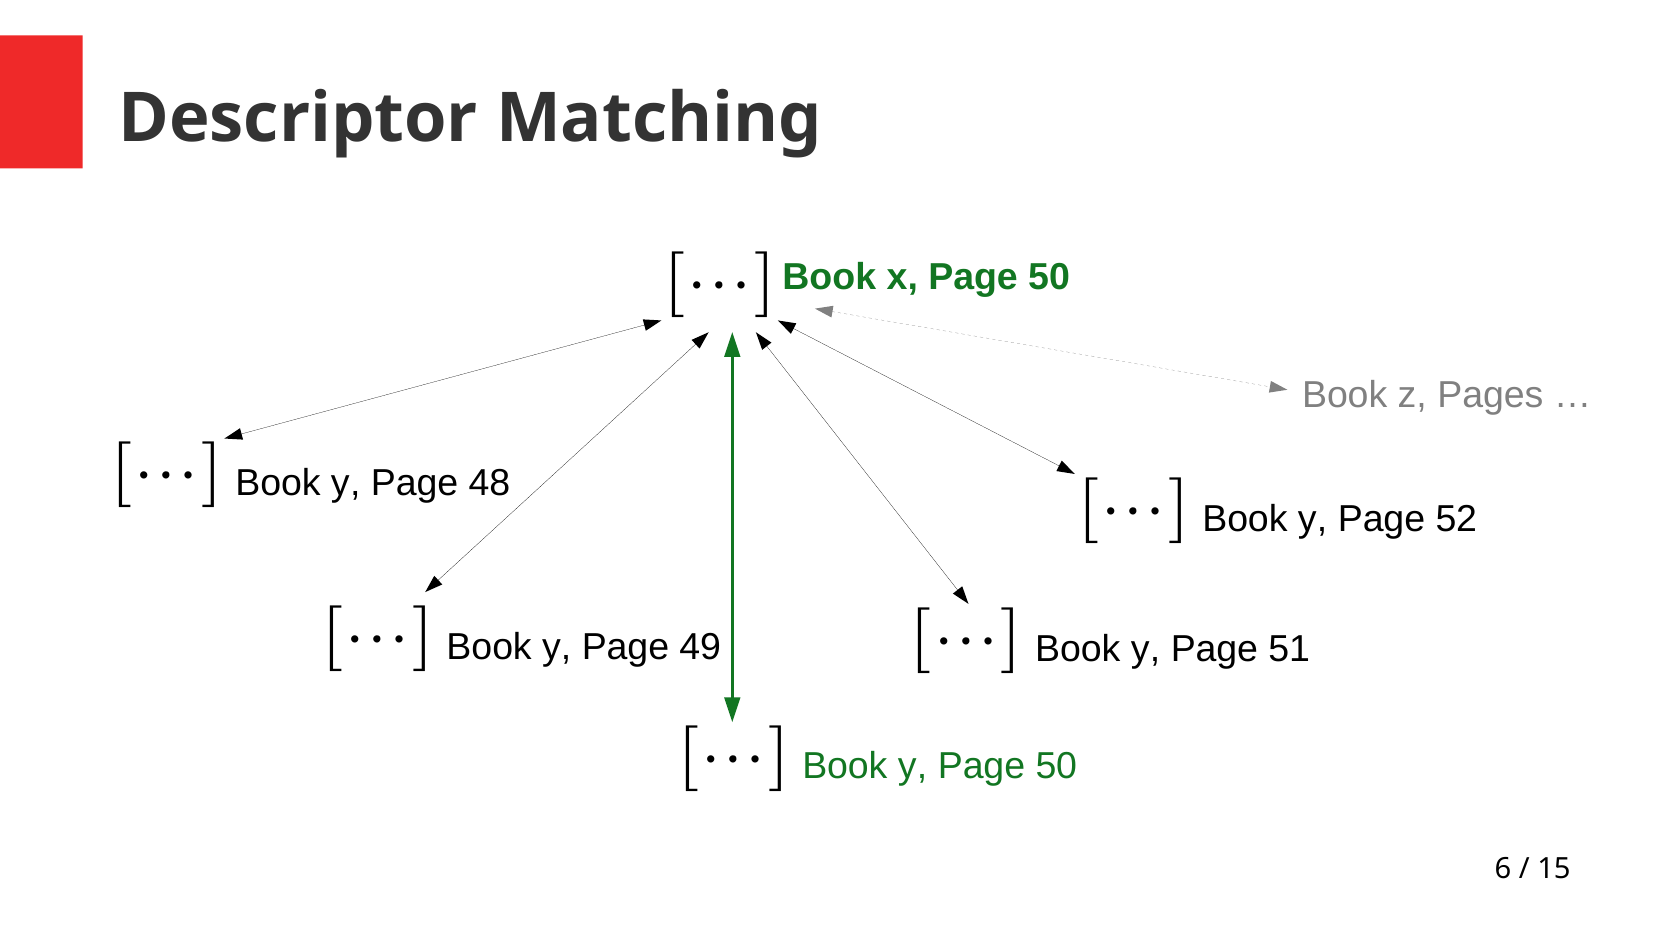

# Descriptor Matching
Book z, Pages …
6